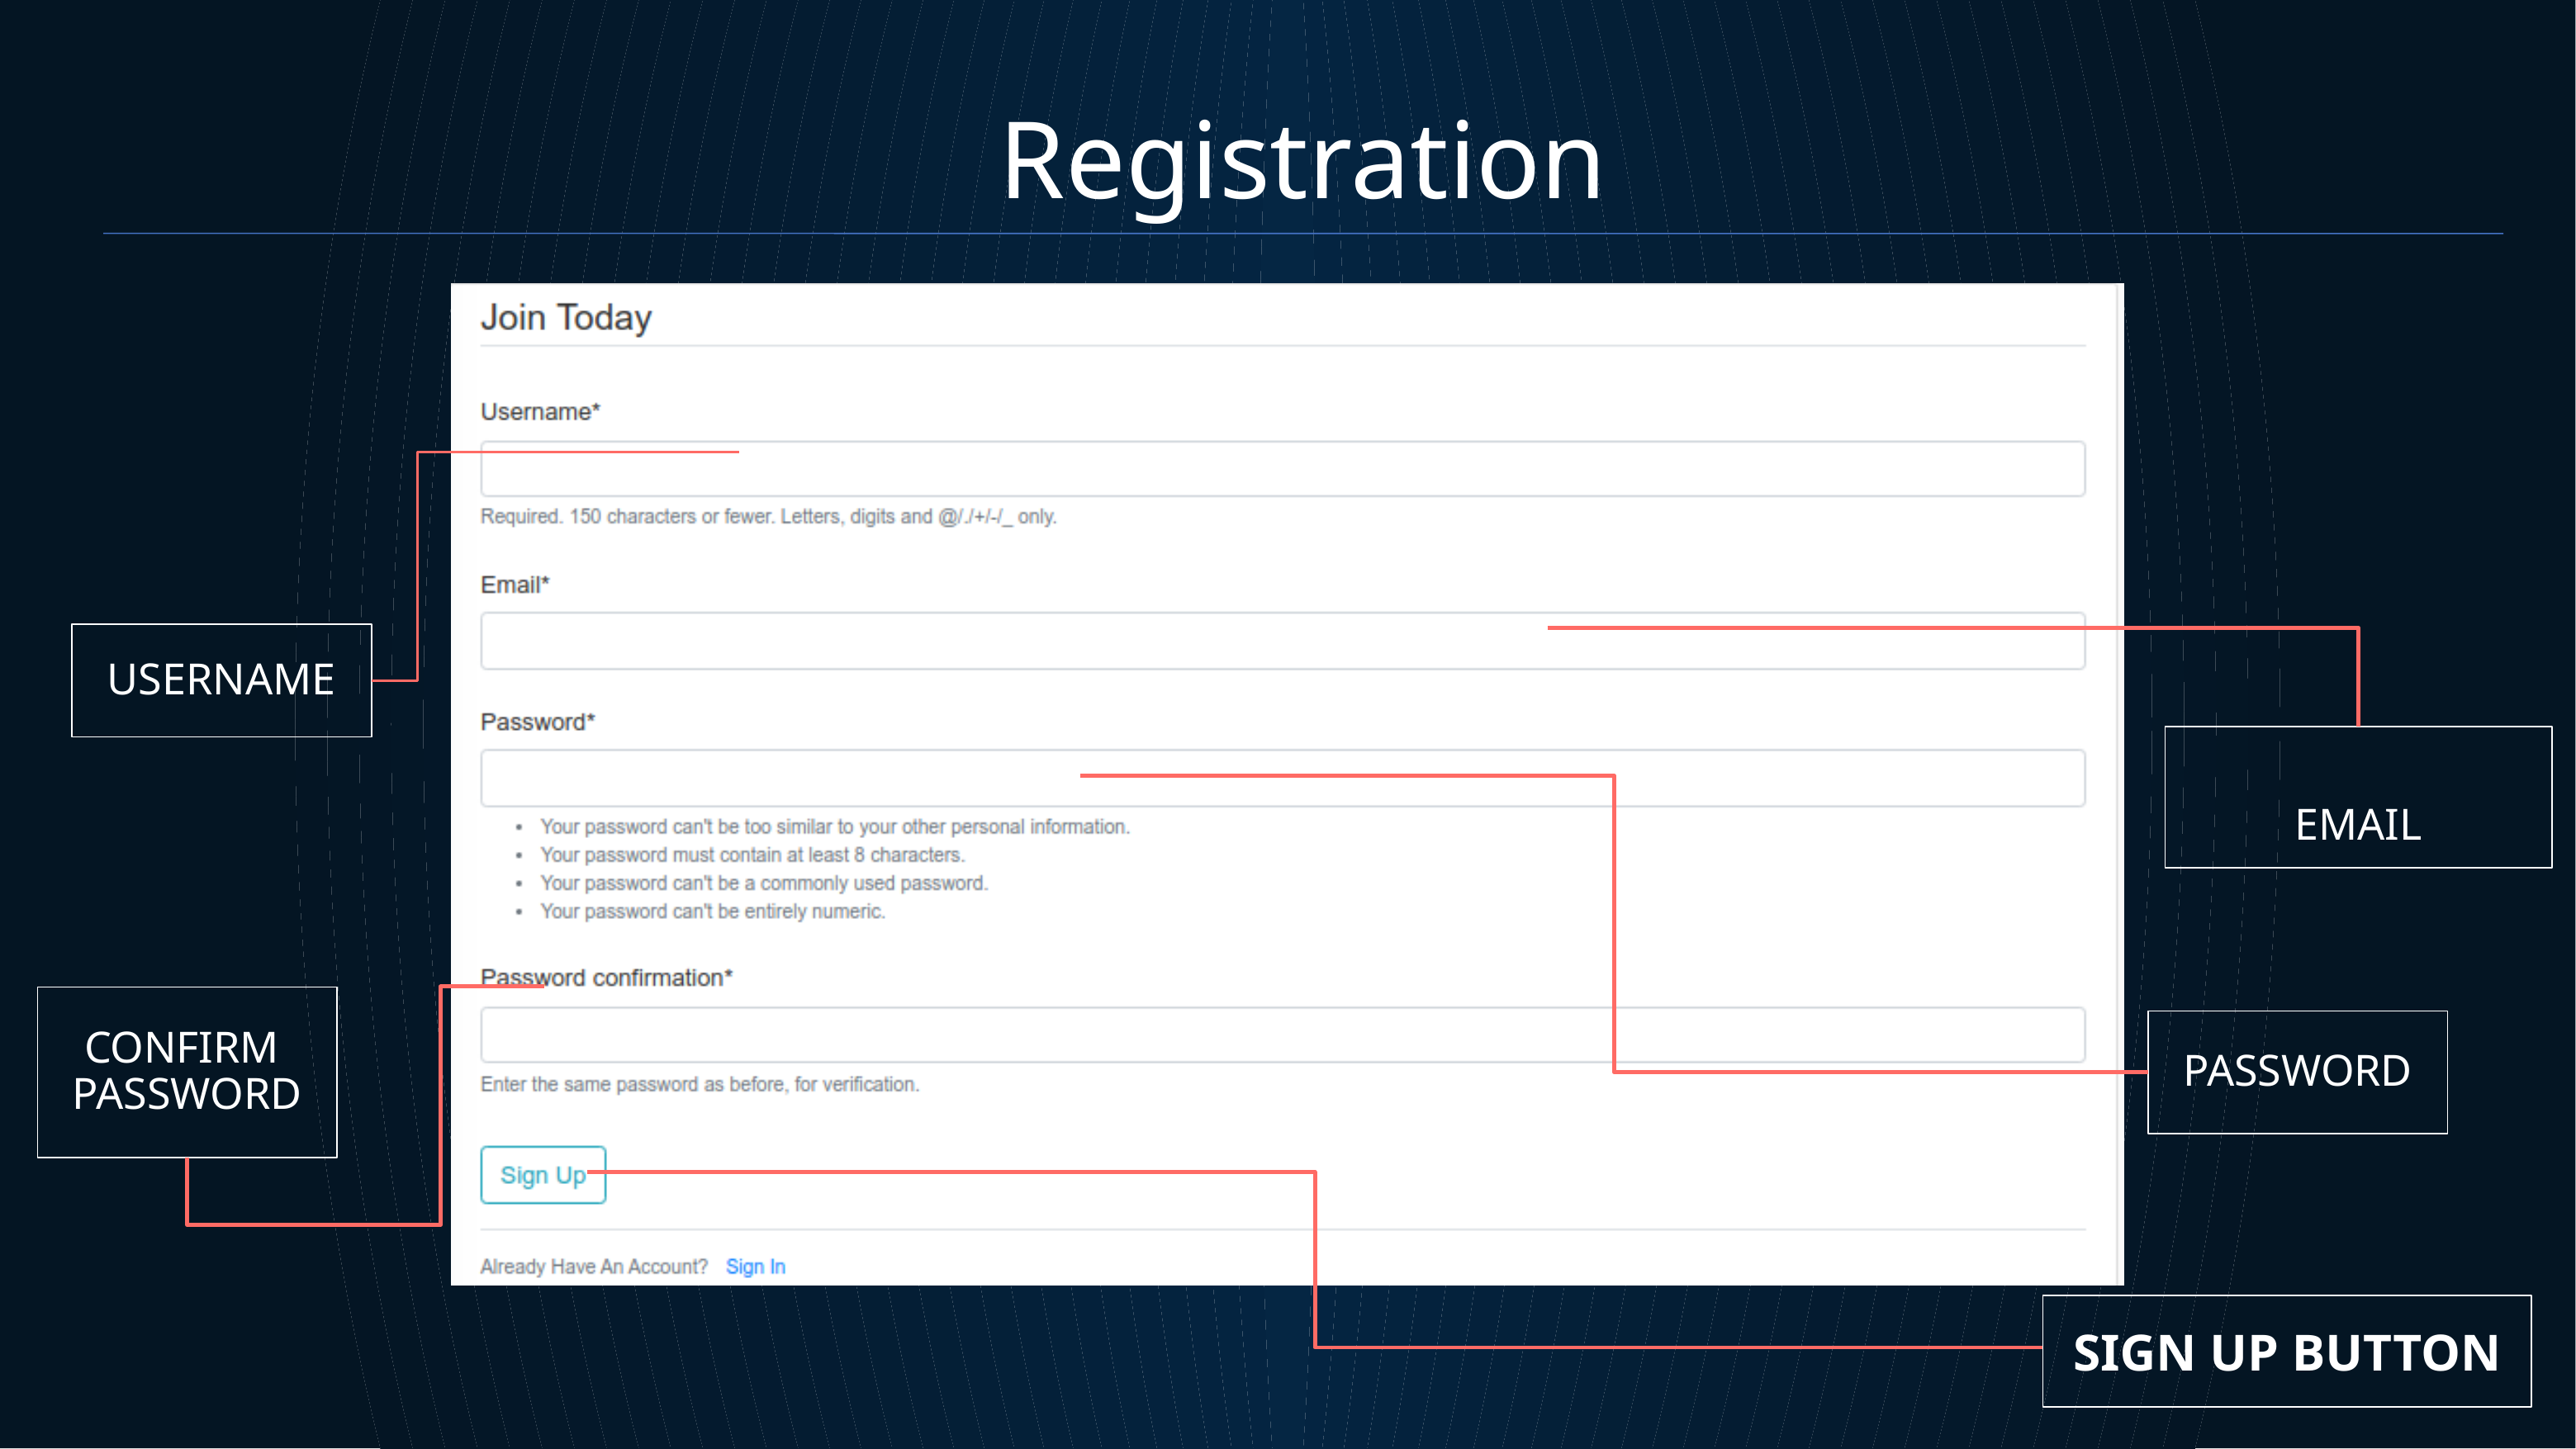

# Registration
USERNAME
EMAIL
CONFIRM PASSWORD
PASSWORD
SIGN UP BUTTON